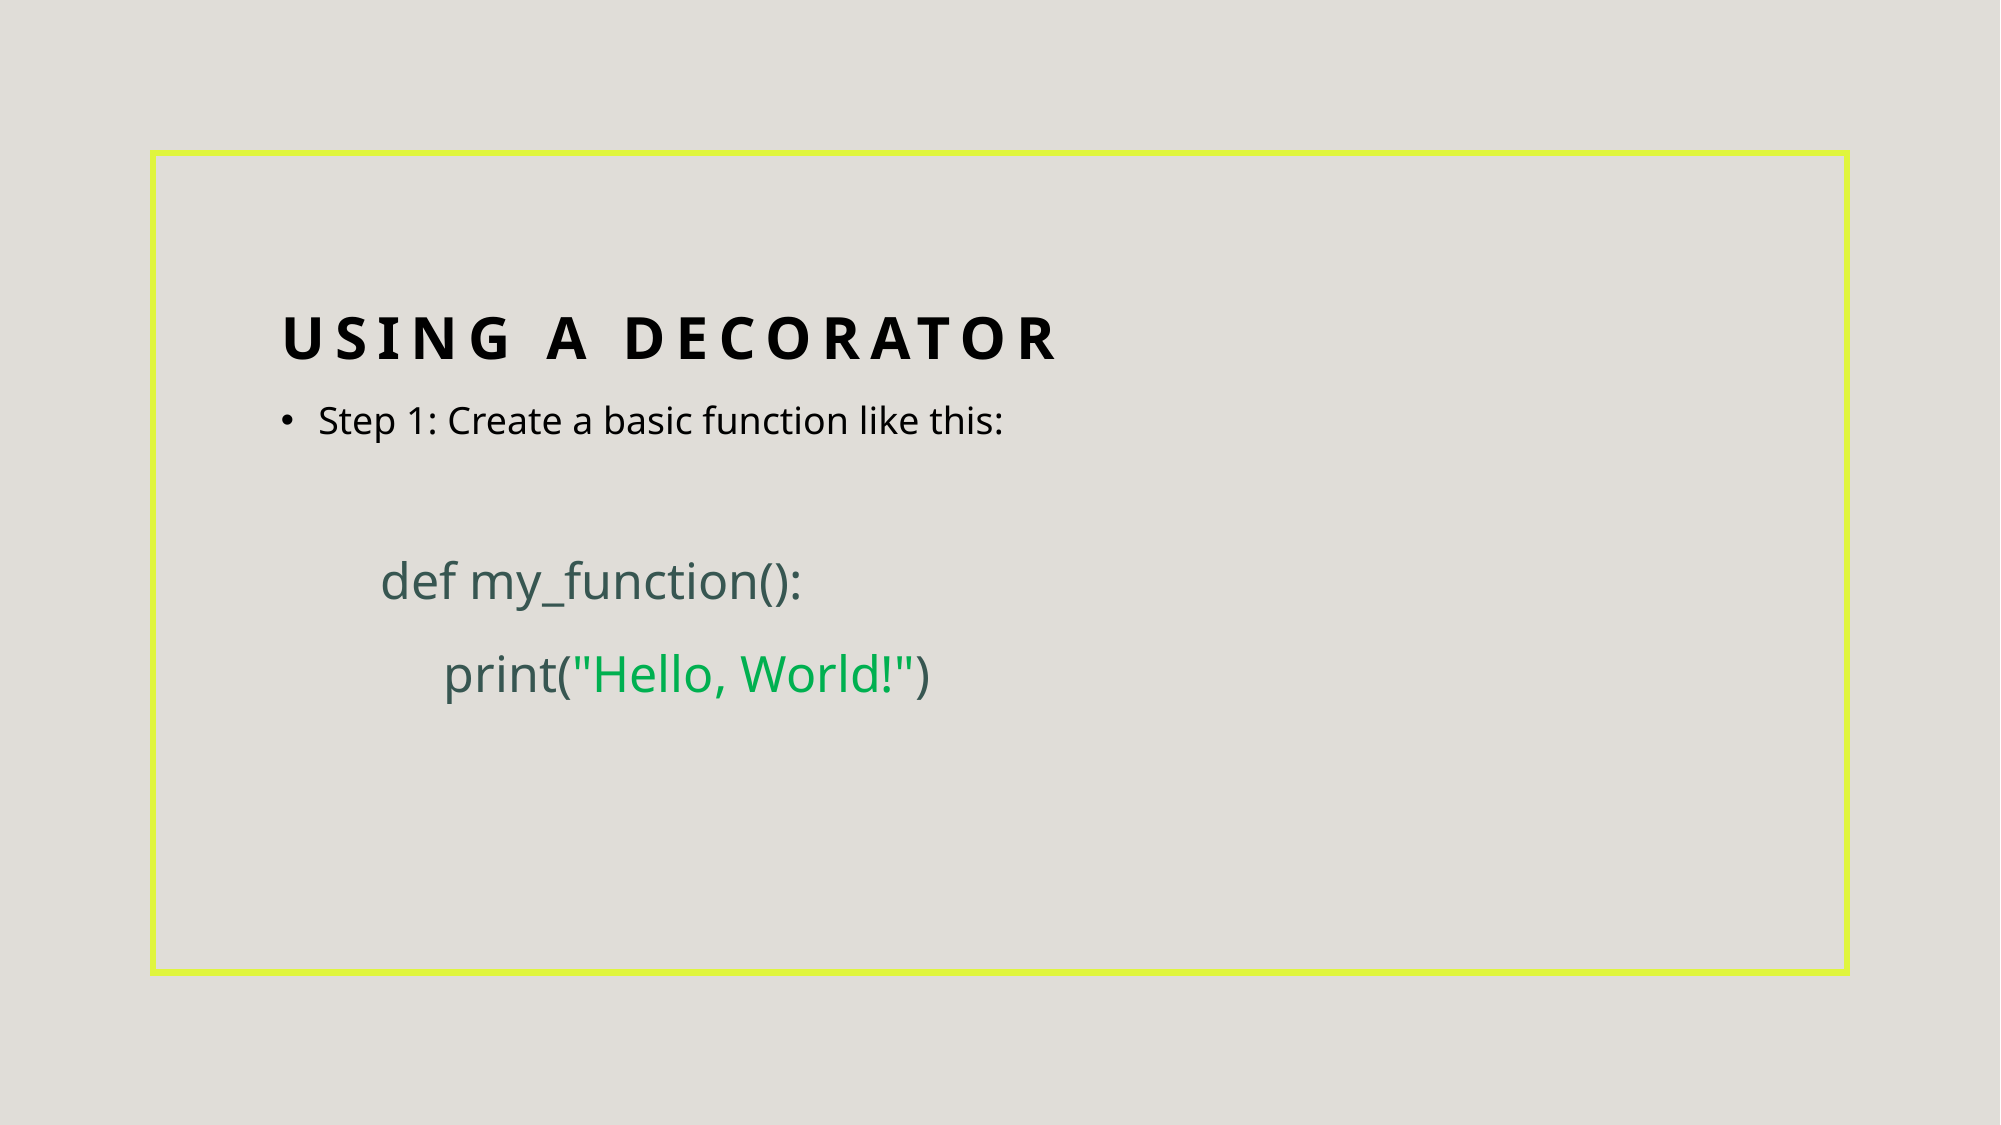

# USING A DECORATOR
Step 1: Create a basic function like this:
  def my_function():
    print("Hello, World!")